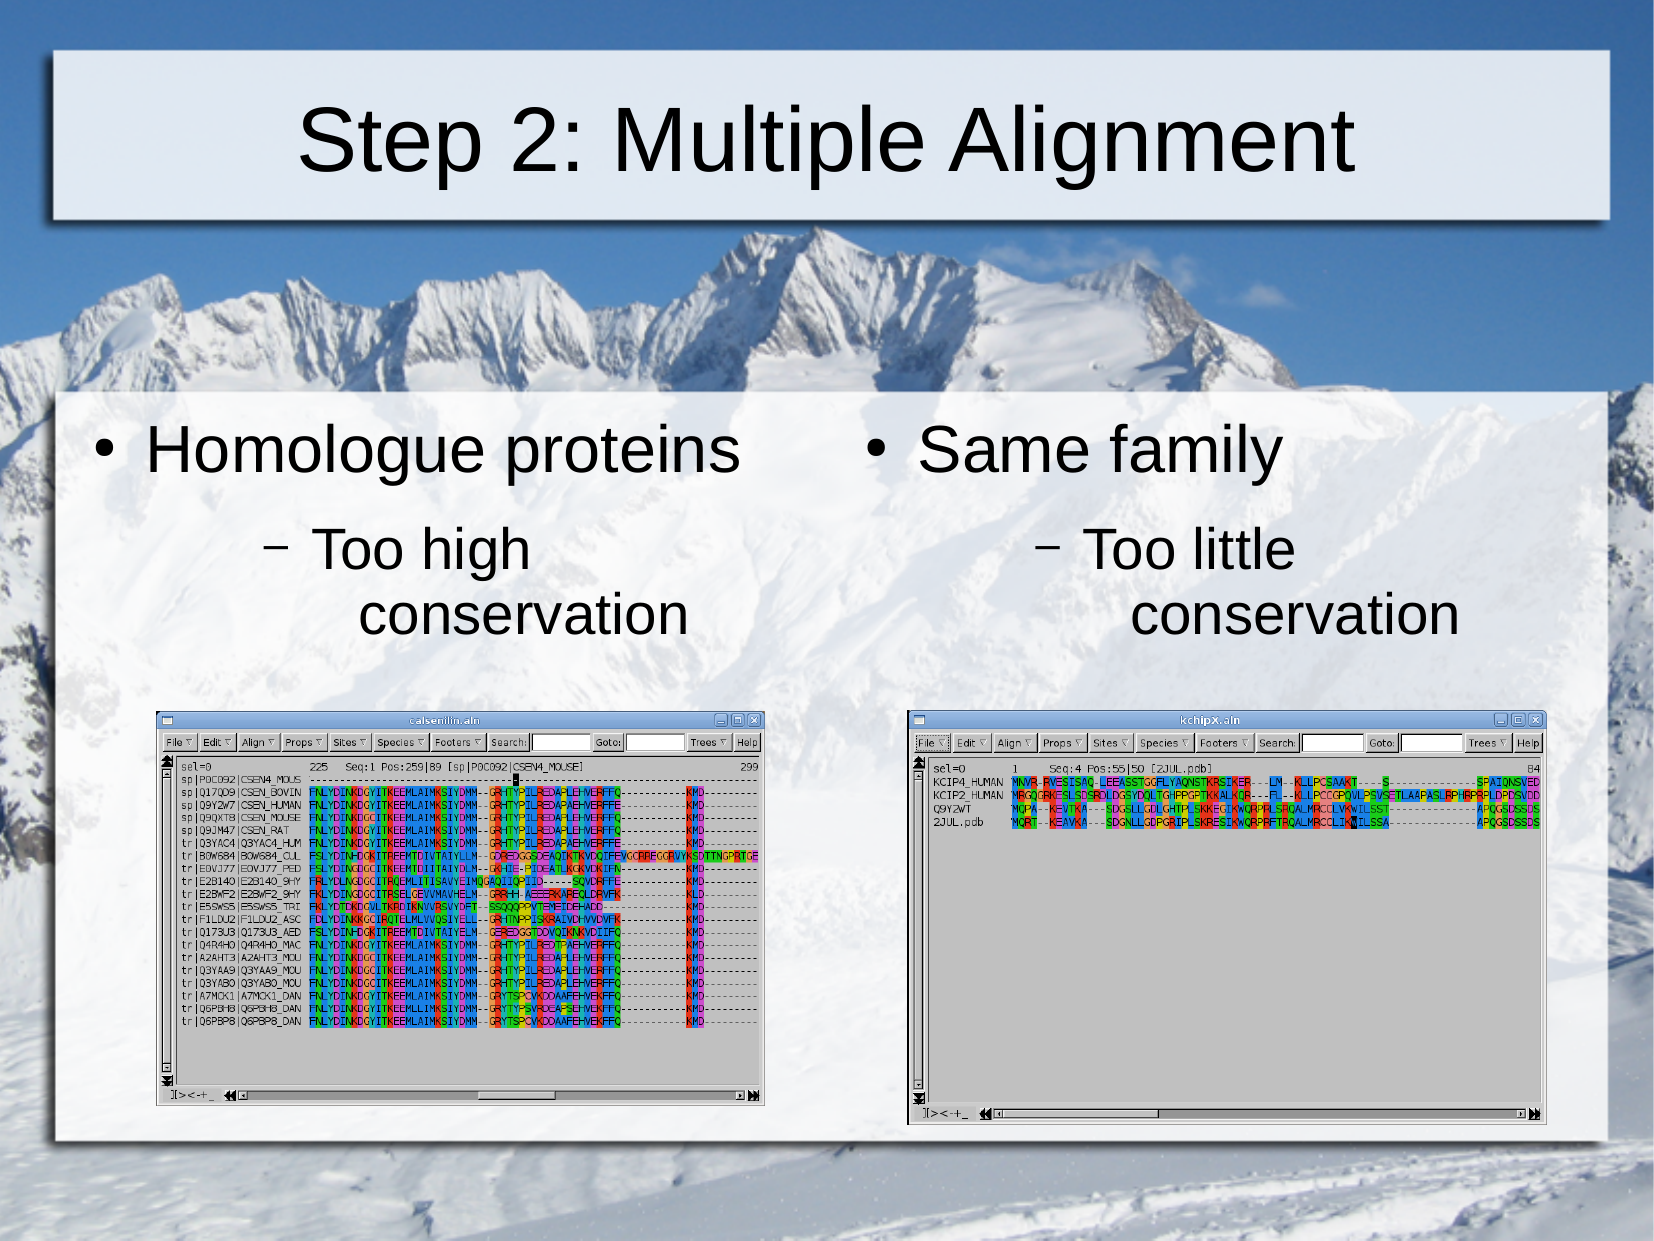

# Step 2: Multiple Alignment
Homologue proteins
Too high conservation
Same family
Too little conservation